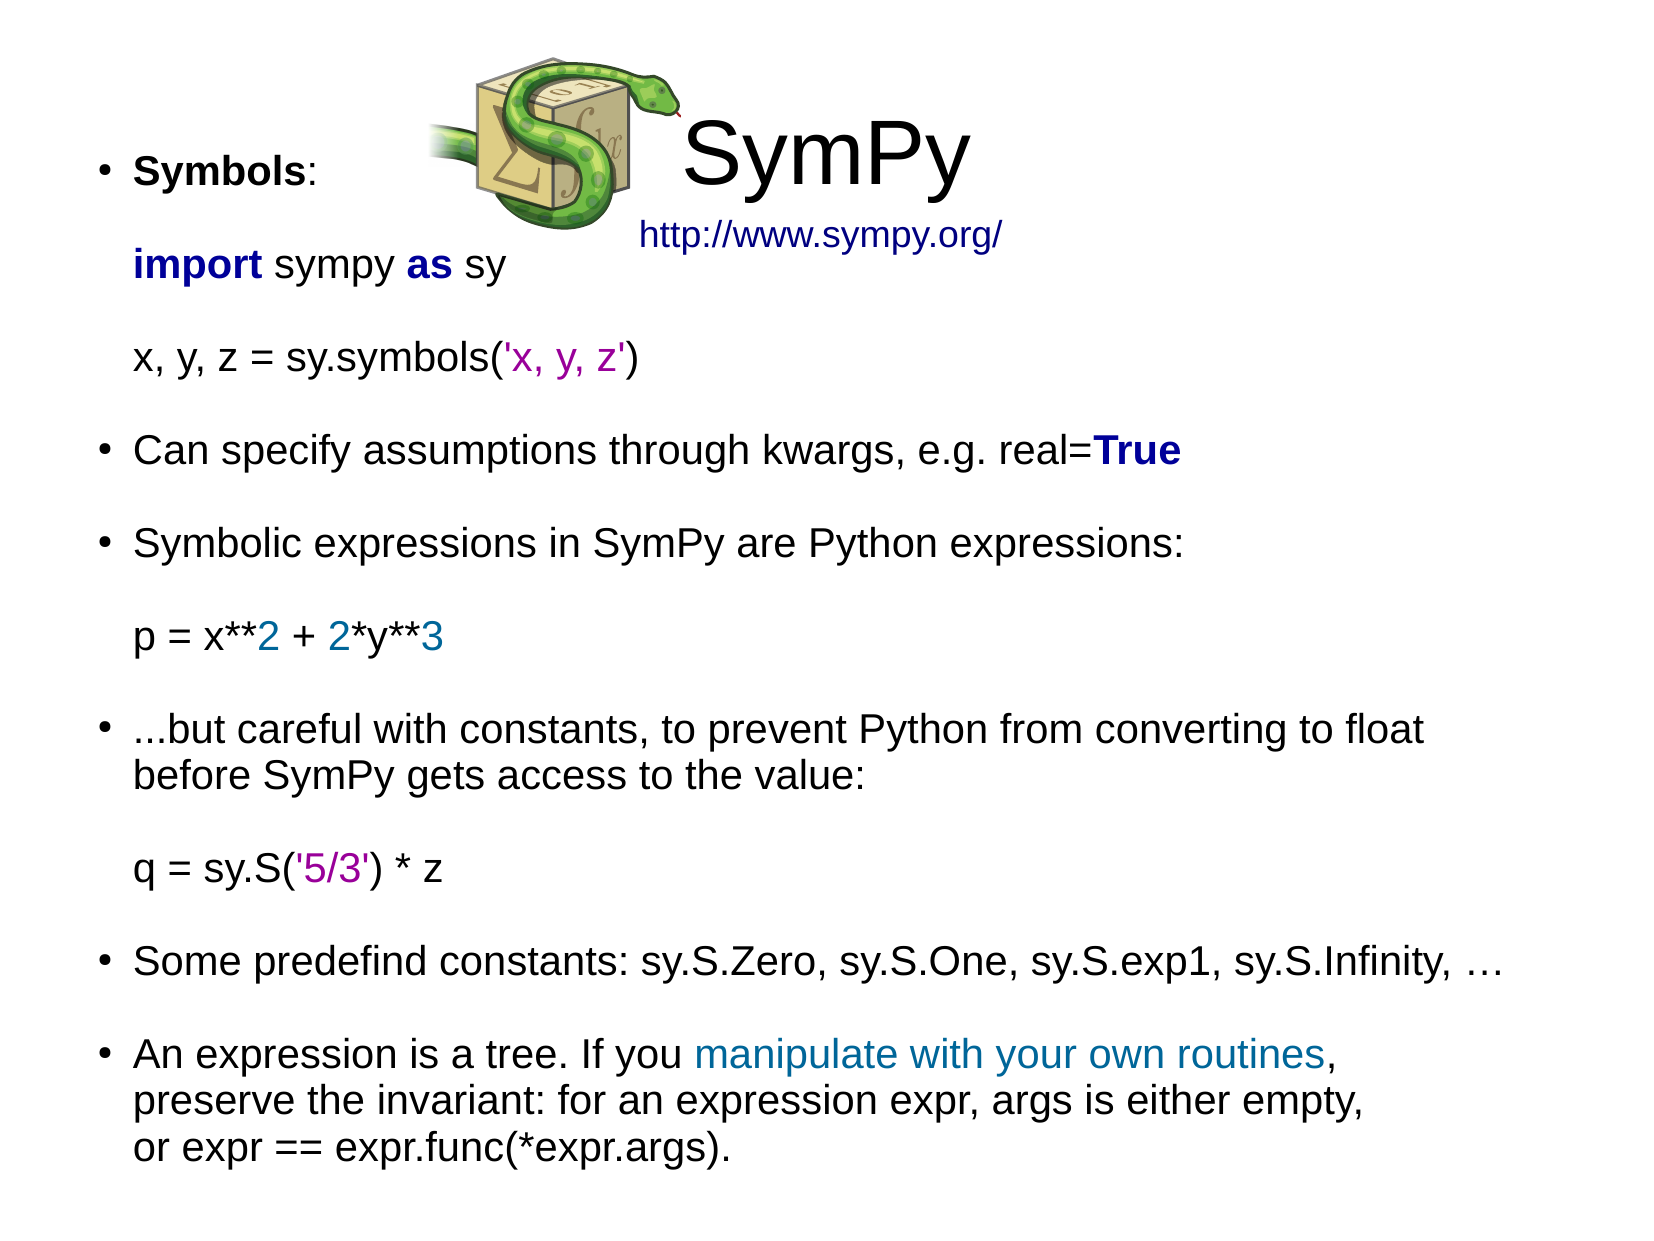

# SymPy
Symbols:
import sympy as sy
x, y, z = sy.symbols('x, y, z')
Can specify assumptions through kwargs, e.g. real=True
Symbolic expressions in SymPy are Python expressions:
p = x**2 + 2*y**3
...but careful with constants, to prevent Python from converting to float before SymPy gets access to the value:
q = sy.S('5/3') * z
Some predefind constants: sy.S.Zero, sy.S.One, sy.S.exp1, sy.S.Infinity, …
An expression is a tree. If you manipulate with your own routines,
preserve the invariant: for an expression expr, args is either empty,
or expr == expr.func(*expr.args).
http://www.sympy.org/